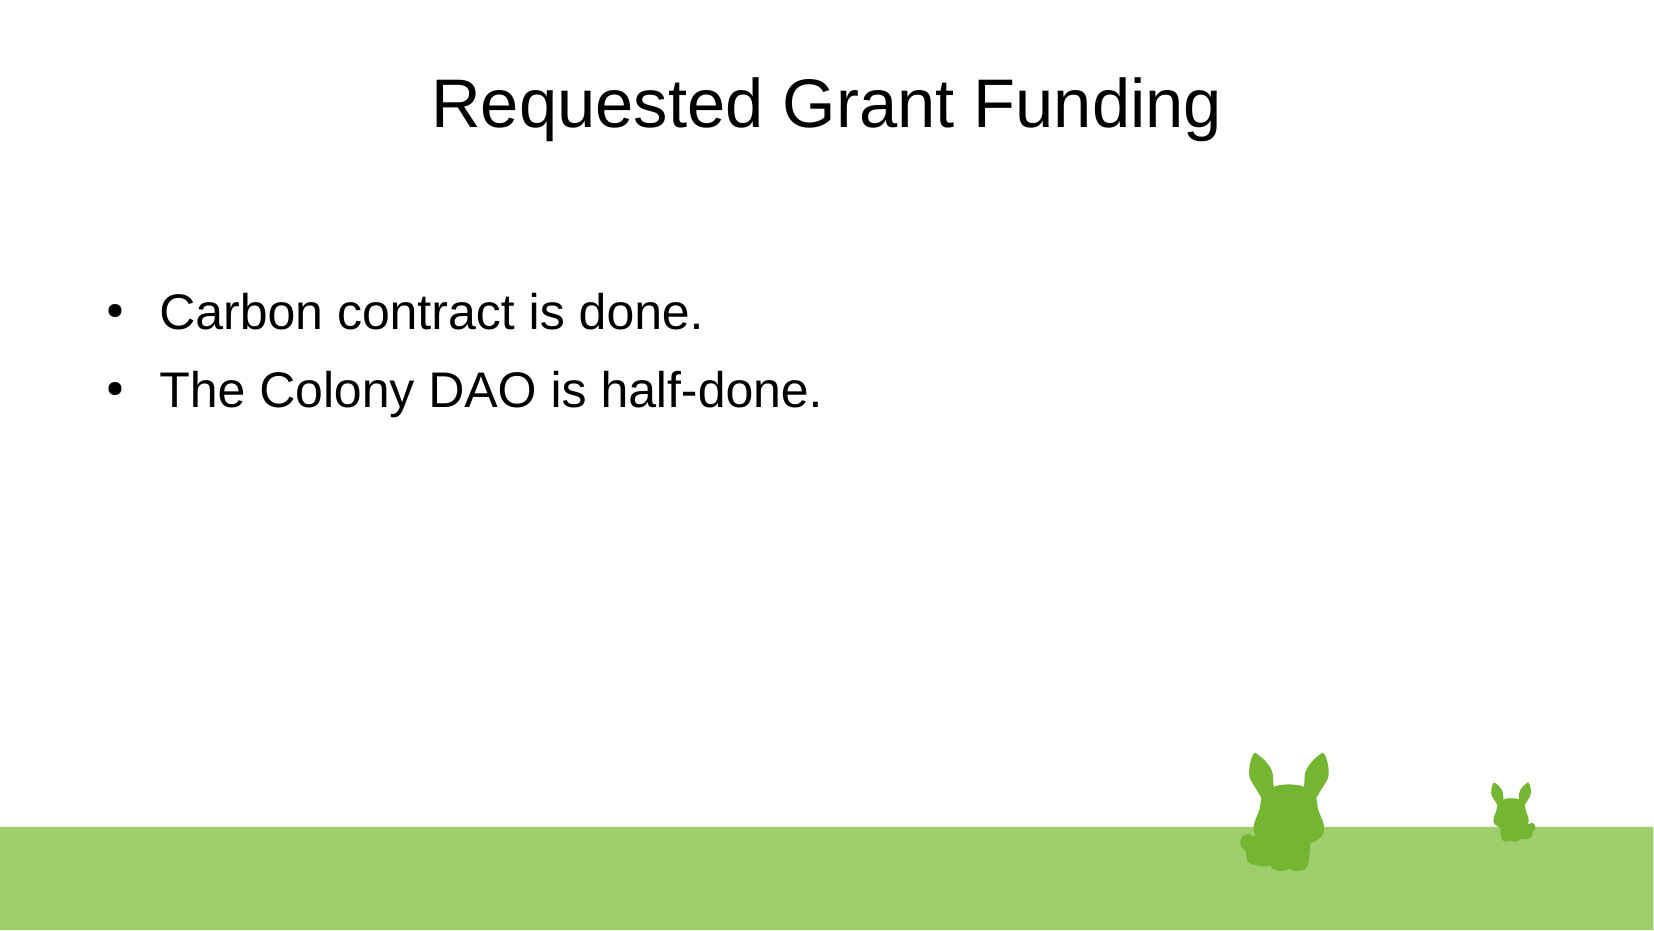

# Requested Grant Funding
Carbon contract is done.
The Colony DAO is half-done.